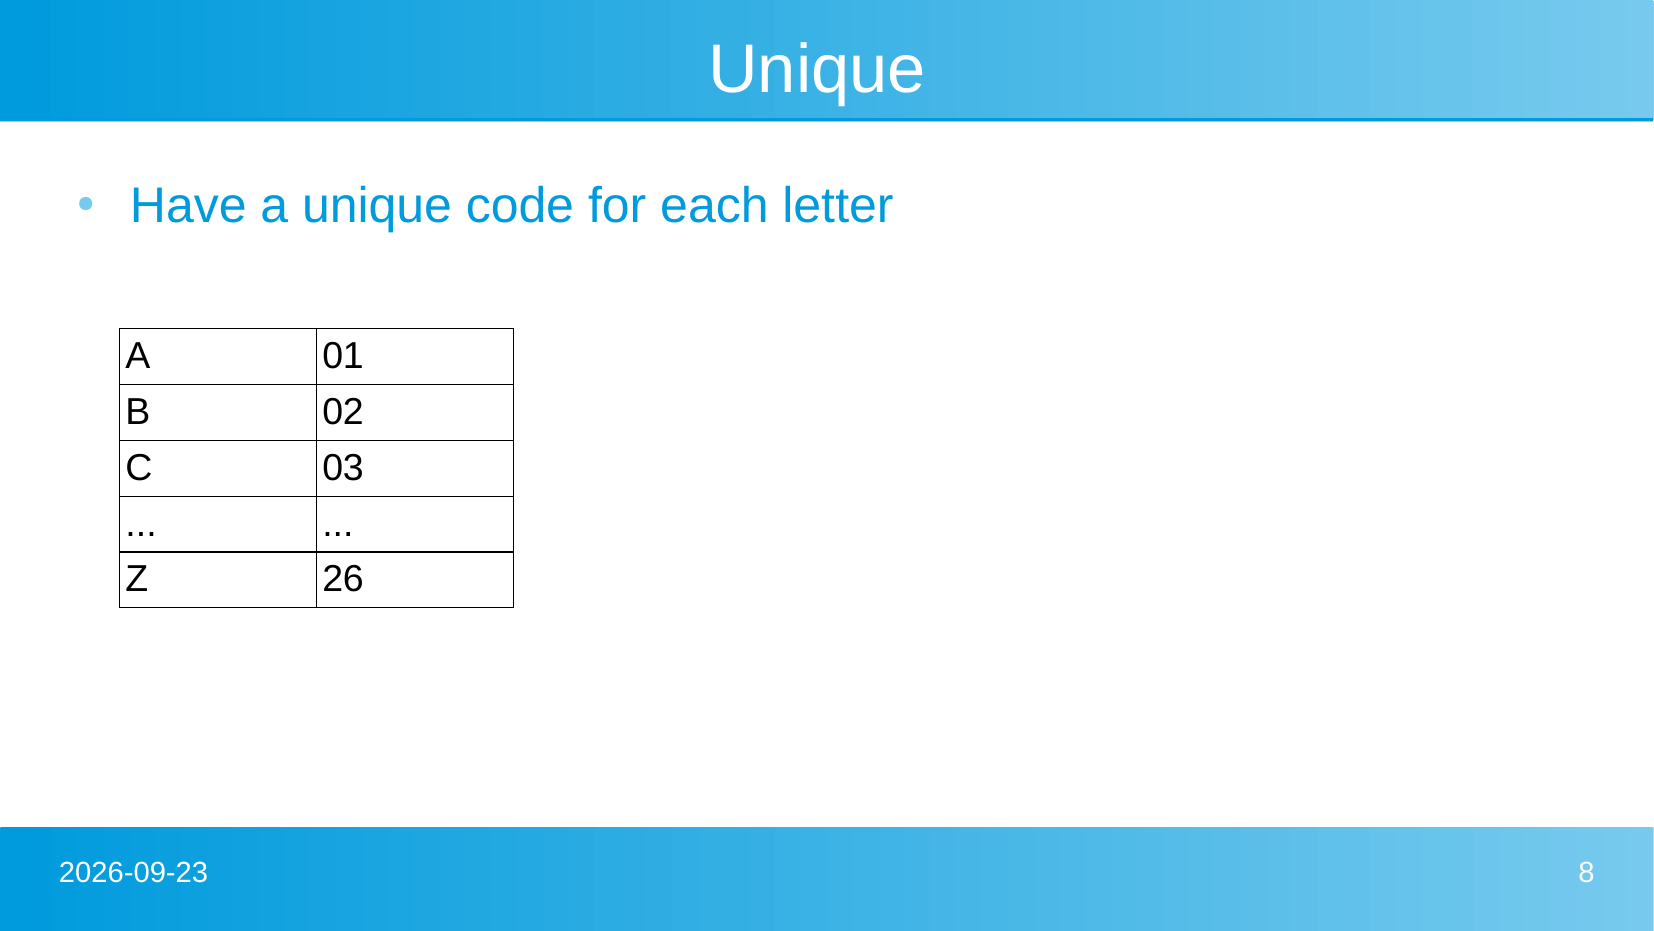

# Unique
Have a unique code for each letter
| A | 01 |
| --- | --- |
| B | 02 |
| C | 03 |
| ... | ... |
| Z | 26 |
8